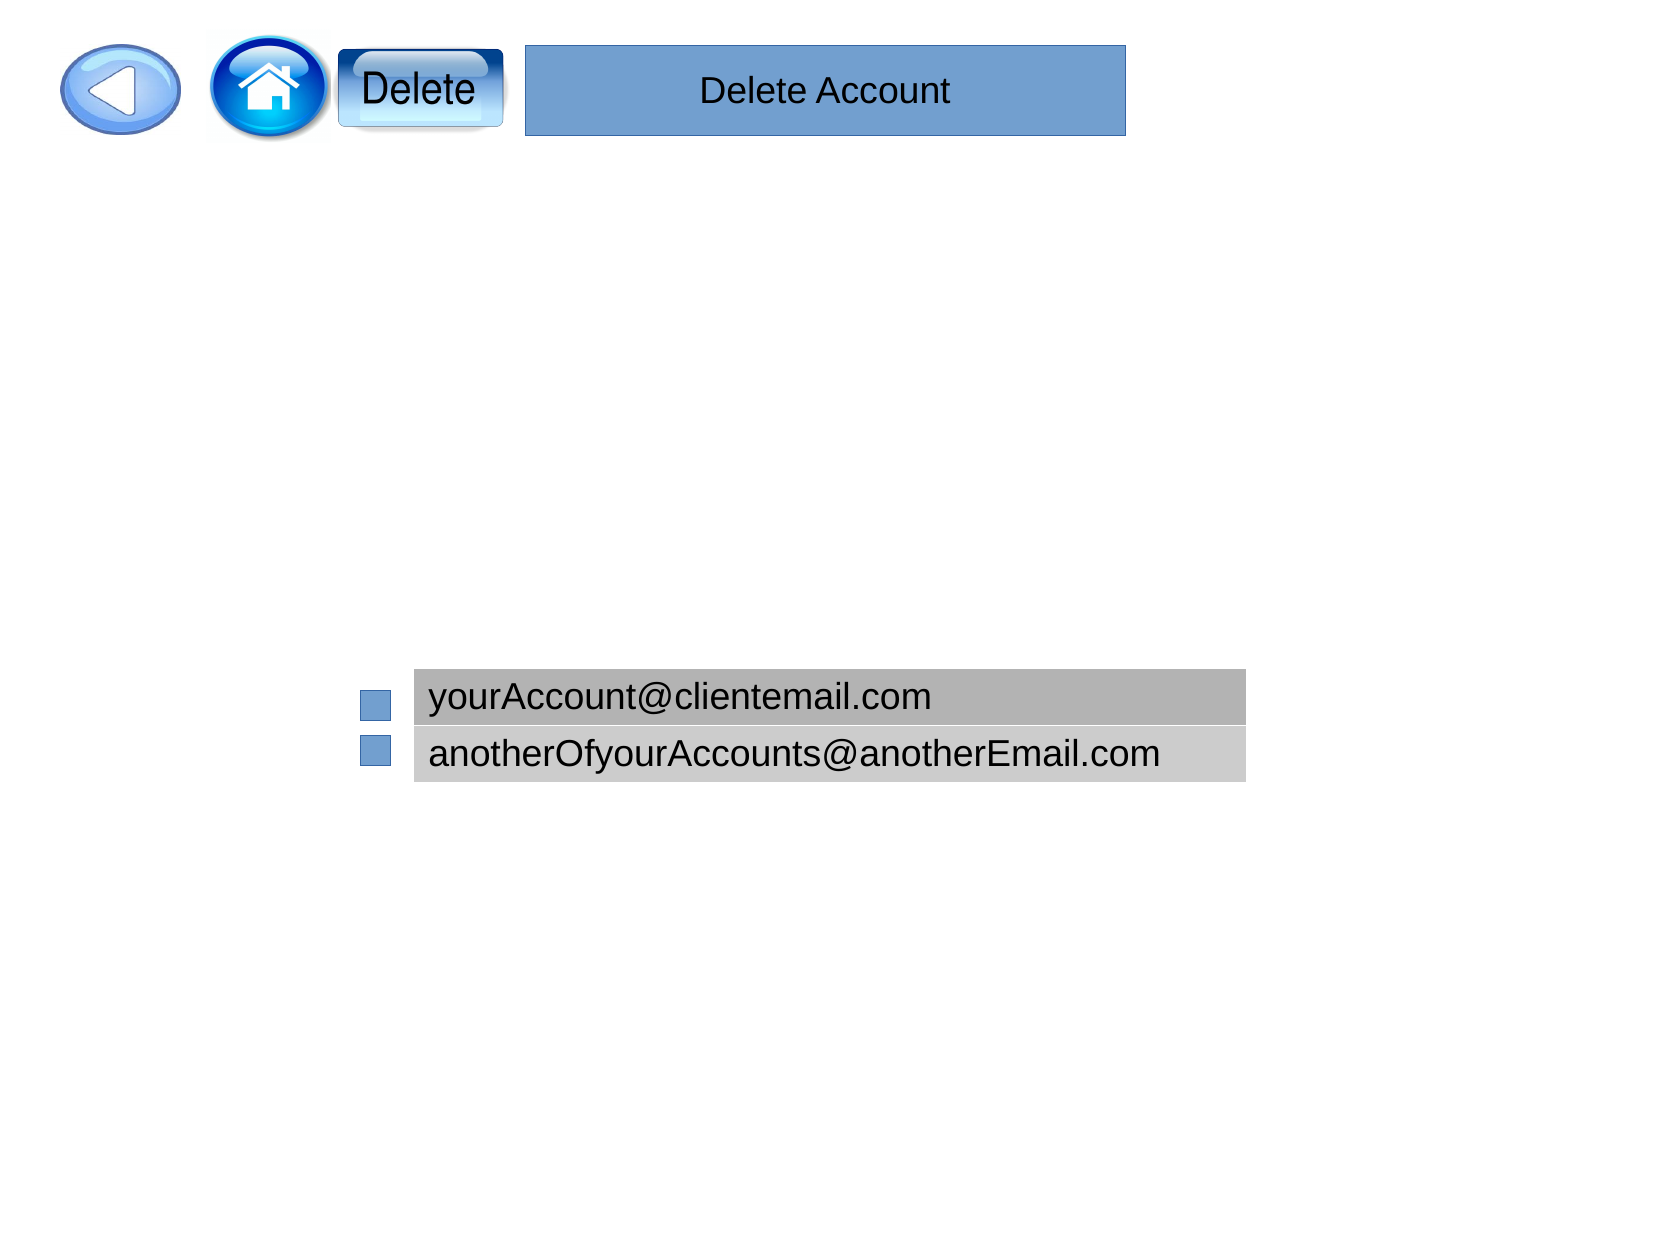

Delete Account
| yourAccount@clientemail.com |
| --- |
| anotherOfyourAccounts@anotherEmail.com |